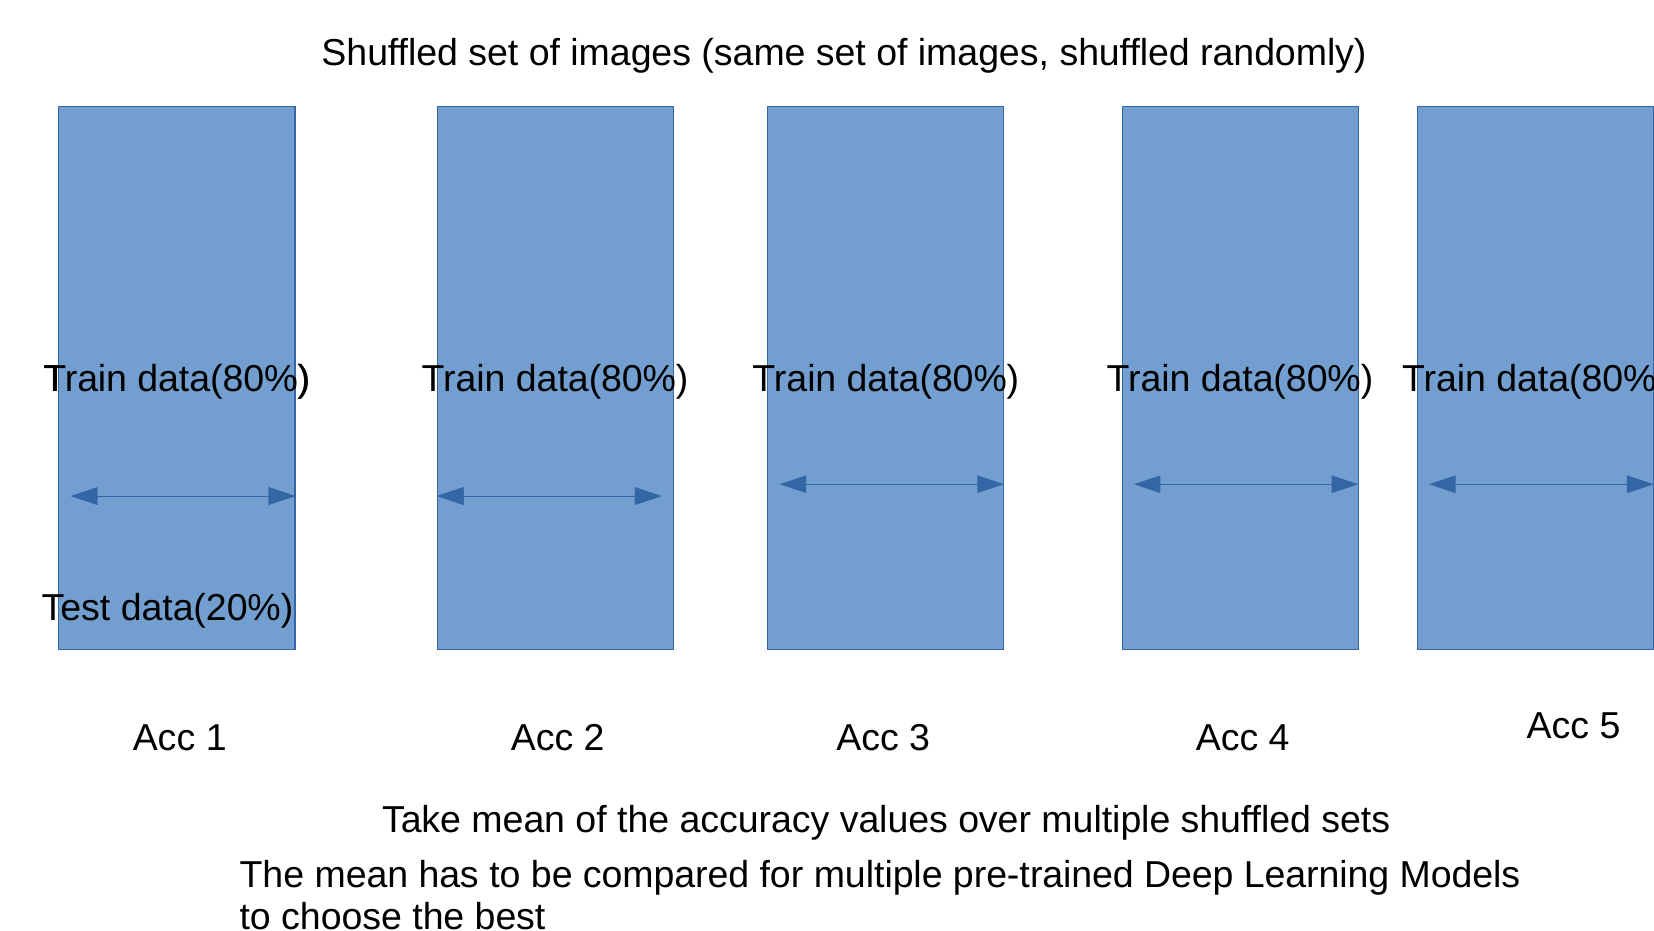

Shuffled set of images (same set of images, shuffled randomly)
Train data(80%)
Train data(80%)
Train data(80%)
Train data(80%)
Train data(80%)
Train data(80%)
Test data(20%)
Acc 5
Acc 1
Acc 2
Acc 3
Acc 4
Take mean of the accuracy values over multiple shuffled sets
The mean has to be compared for multiple pre-trained Deep Learning Models
to choose the best